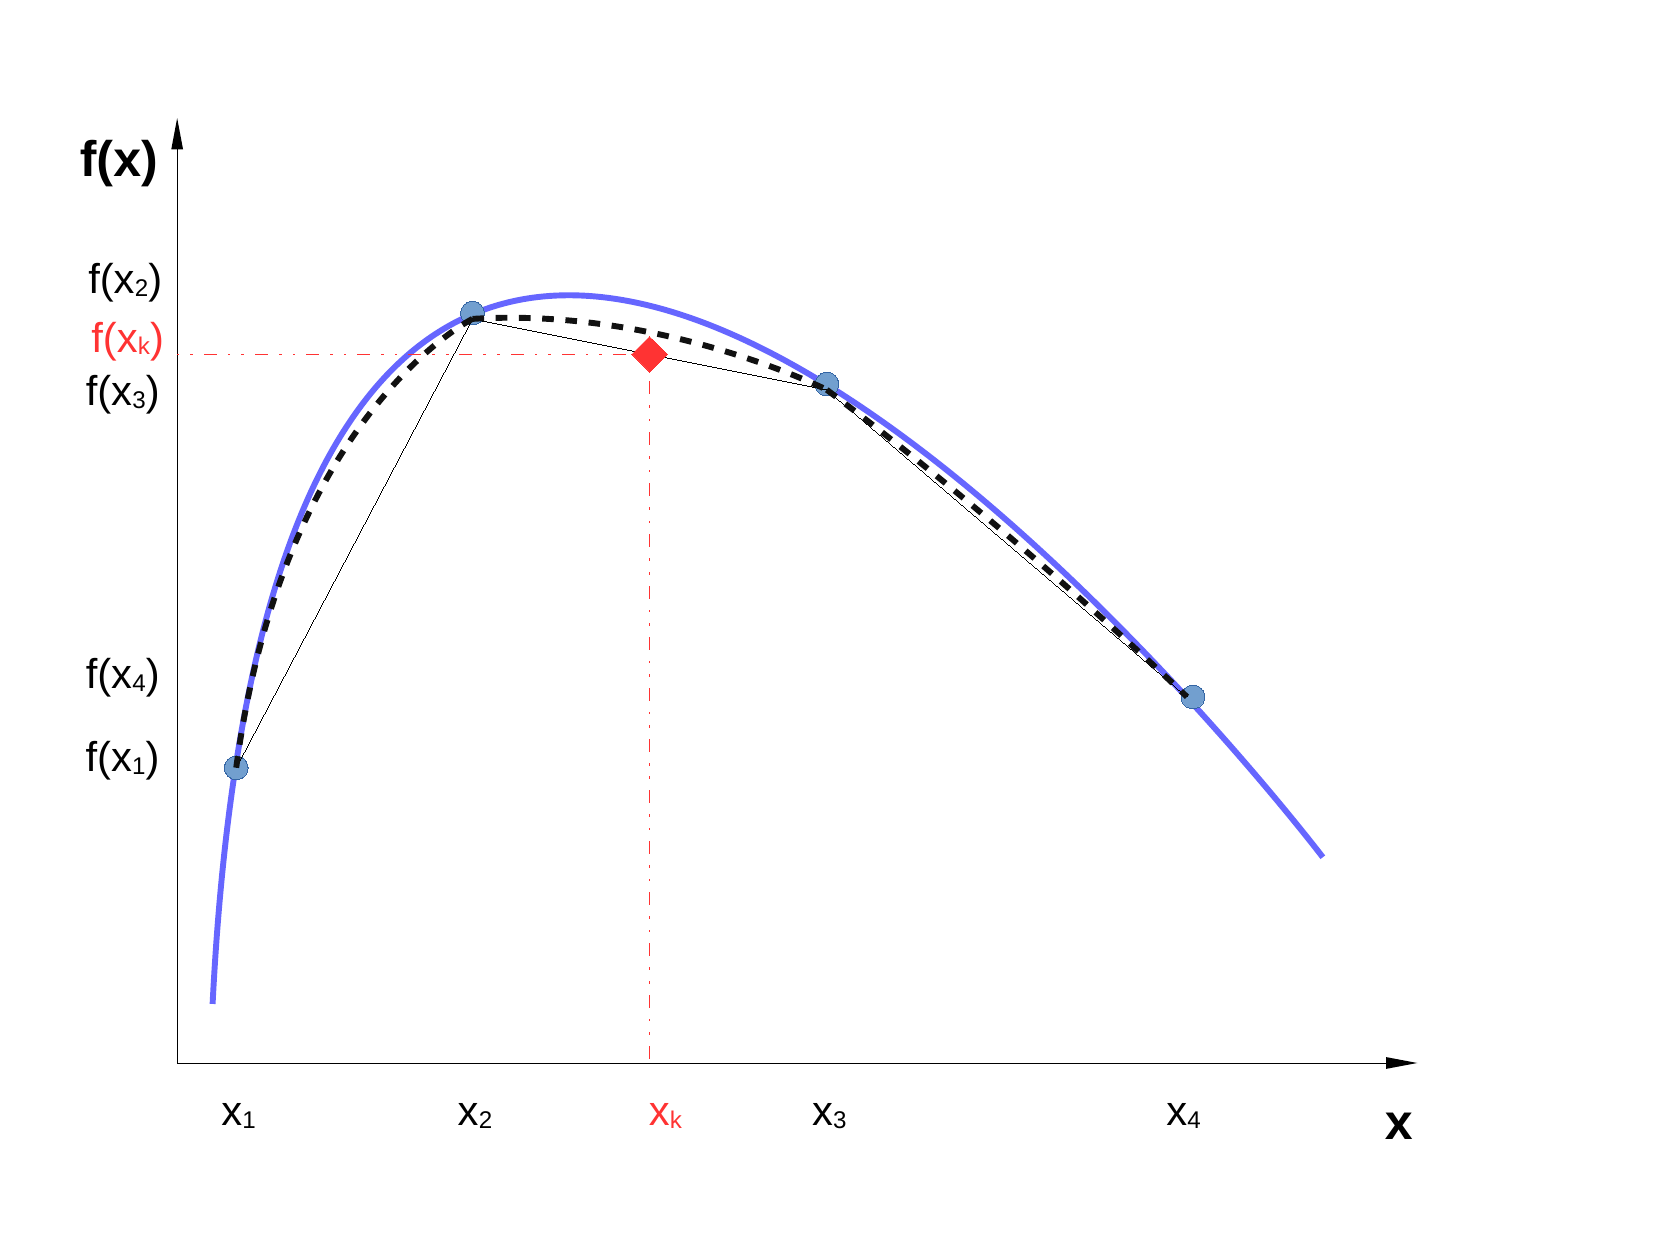

f(x)
f(x2)
f(xk)
f(x3)
f(x4)
f(x1)
x1
x2
xk
x3
x4
x